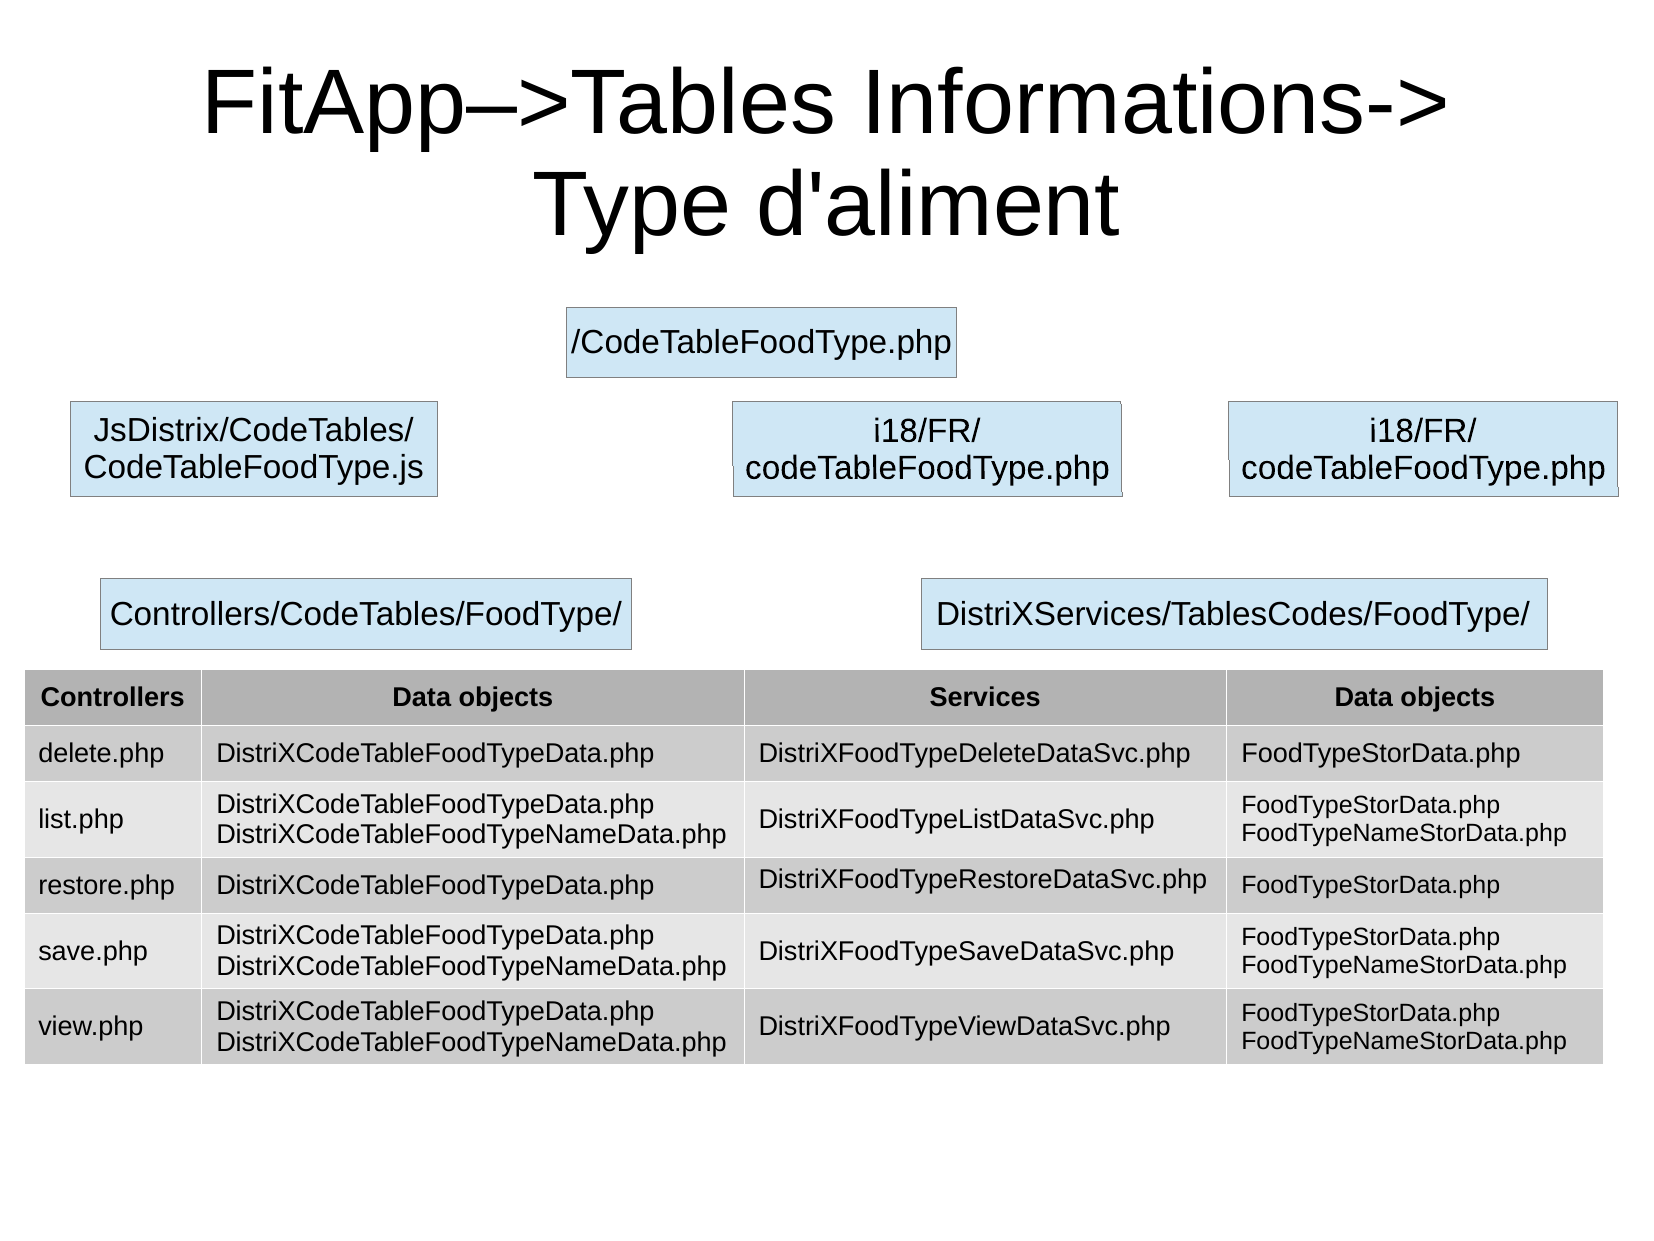

# FitApp–>Tables Informations-> Type d'aliment
/CodeTableFoodType.php
JsDistrix/CodeTables/
CodeTableFoodType.js
i18/FR/
codeTableFoodType.php
i18/FR/
codeTableFoodType.php
Controllers/CodeTables/FoodType/
DistriXServices/TablesCodes/FoodType/
| Controllers | Data objects | Services | Data objects |
| --- | --- | --- | --- |
| delete.php | DistriXCodeTableFoodTypeData.php | DistriXFoodTypeDeleteDataSvc.php | FoodTypeStorData.php |
| list.php | DistriXCodeTableFoodTypeData.php DistriXCodeTableFoodTypeNameData.php | DistriXFoodTypeListDataSvc.php | FoodTypeStorData.php FoodTypeNameStorData.php |
| restore.php | DistriXCodeTableFoodTypeData.php | DistriXFoodTypeRestoreDataSvc.php | FoodTypeStorData.php |
| save.php | DistriXCodeTableFoodTypeData.php DistriXCodeTableFoodTypeNameData.php | DistriXFoodTypeSaveDataSvc.php | FoodTypeStorData.php FoodTypeNameStorData.php |
| view.php | DistriXCodeTableFoodTypeData.php DistriXCodeTableFoodTypeNameData.php | DistriXFoodTypeViewDataSvc.php | FoodTypeStorData.php FoodTypeNameStorData.php |